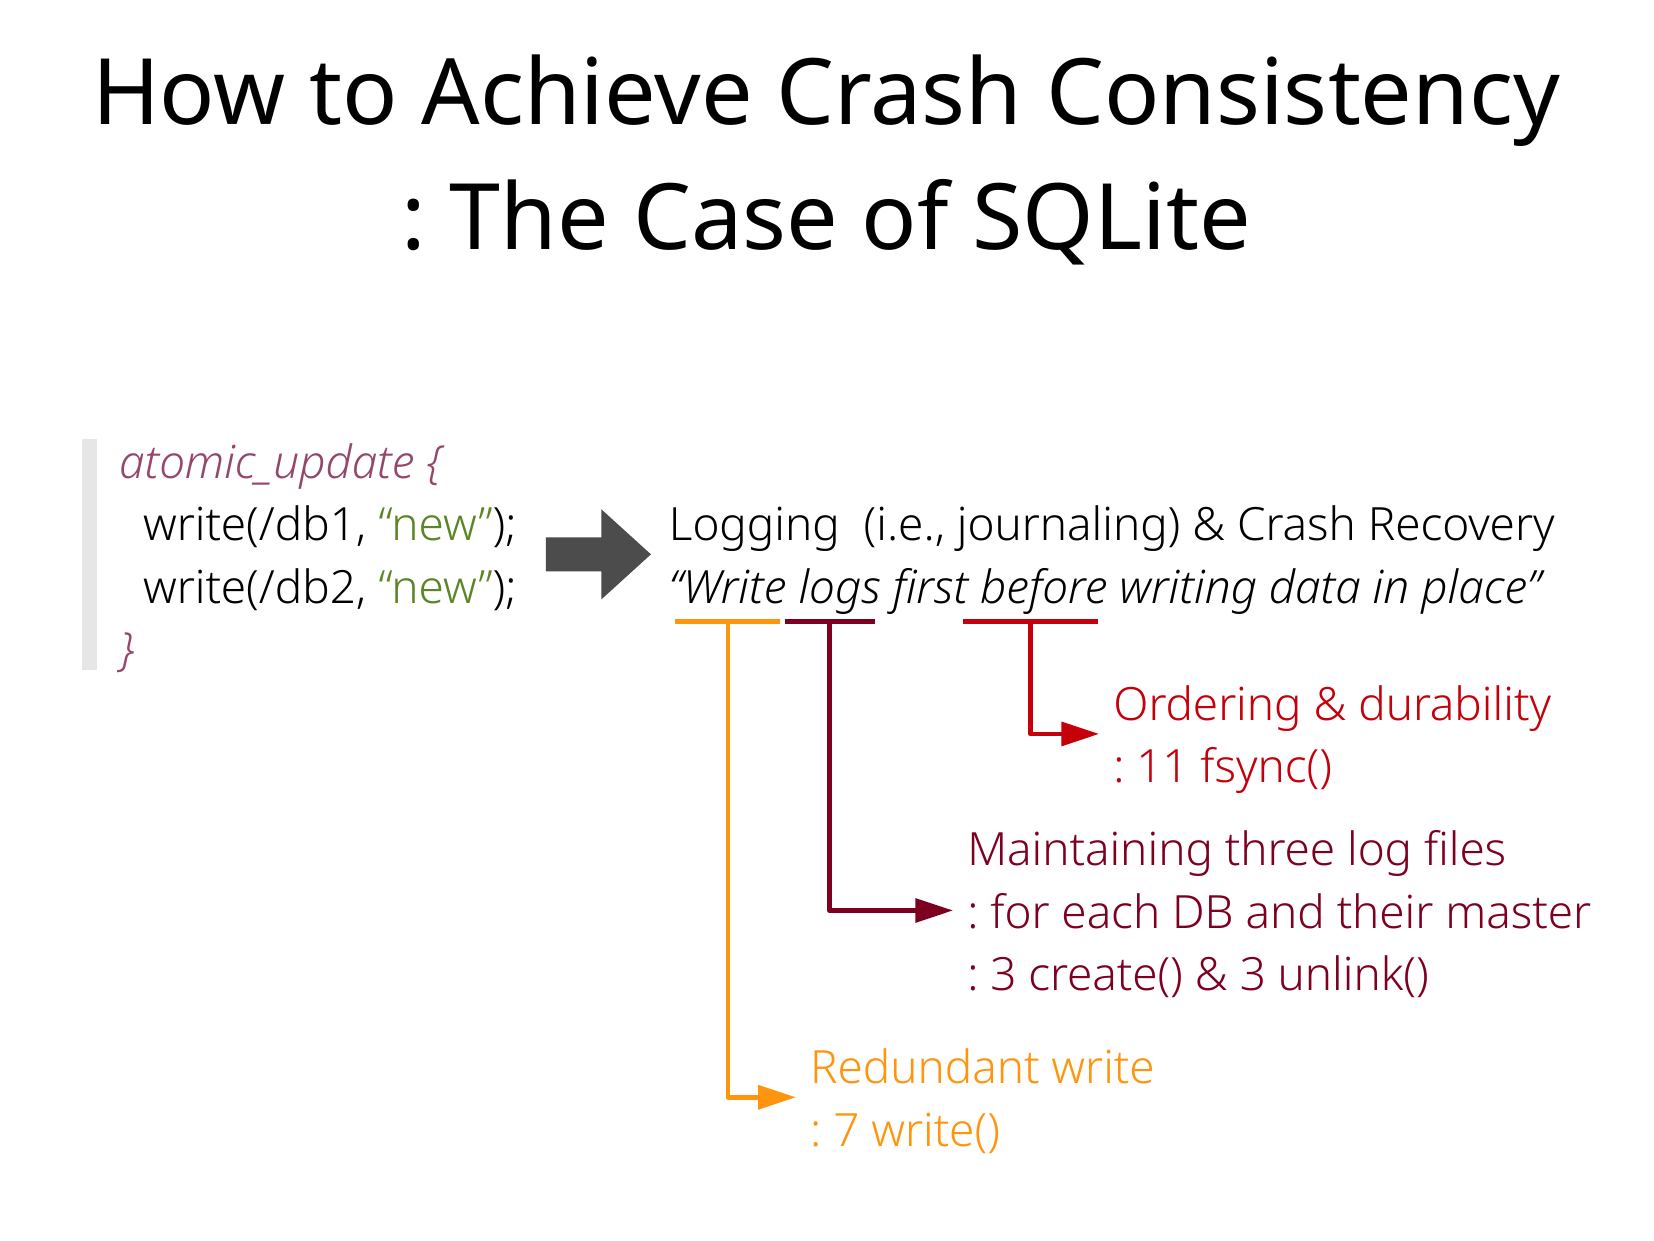

# How to Achieve Crash Consistency : The Case of SQLite
atomic_update {
 write(/db1, “new”);
 write(/db2, “new”);
}
Logging (i.e., journaling) & Crash Recovery
“Write logs first before writing data in place”
Redundant write
: 7 write()
Maintaining three log files
: for each DB and their master
: 3 create() & 3 unlink()
Ordering & durability
: 11 fsync()